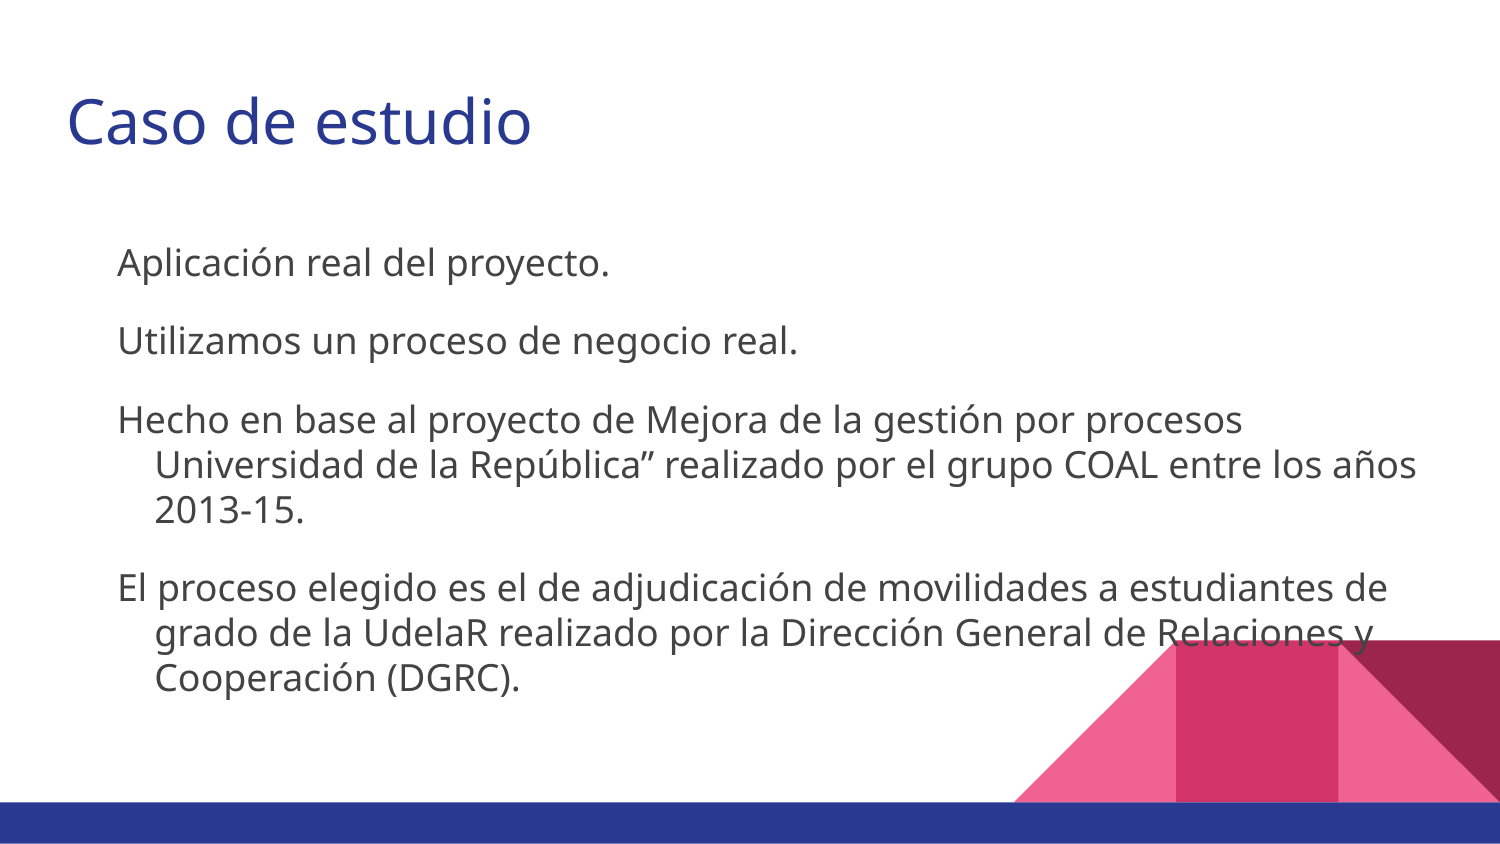

# Caso de estudio
Aplicación real del proyecto.
Utilizamos un proceso de negocio real.
Hecho en base al proyecto de Mejora de la gestión por procesos Universidad de la República” realizado por el grupo COAL entre los años 2013-15.
El proceso elegido es el de adjudicación de movilidades a estudiantes de grado de la UdelaR realizado por la Dirección General de Relaciones y Cooperación (DGRC).